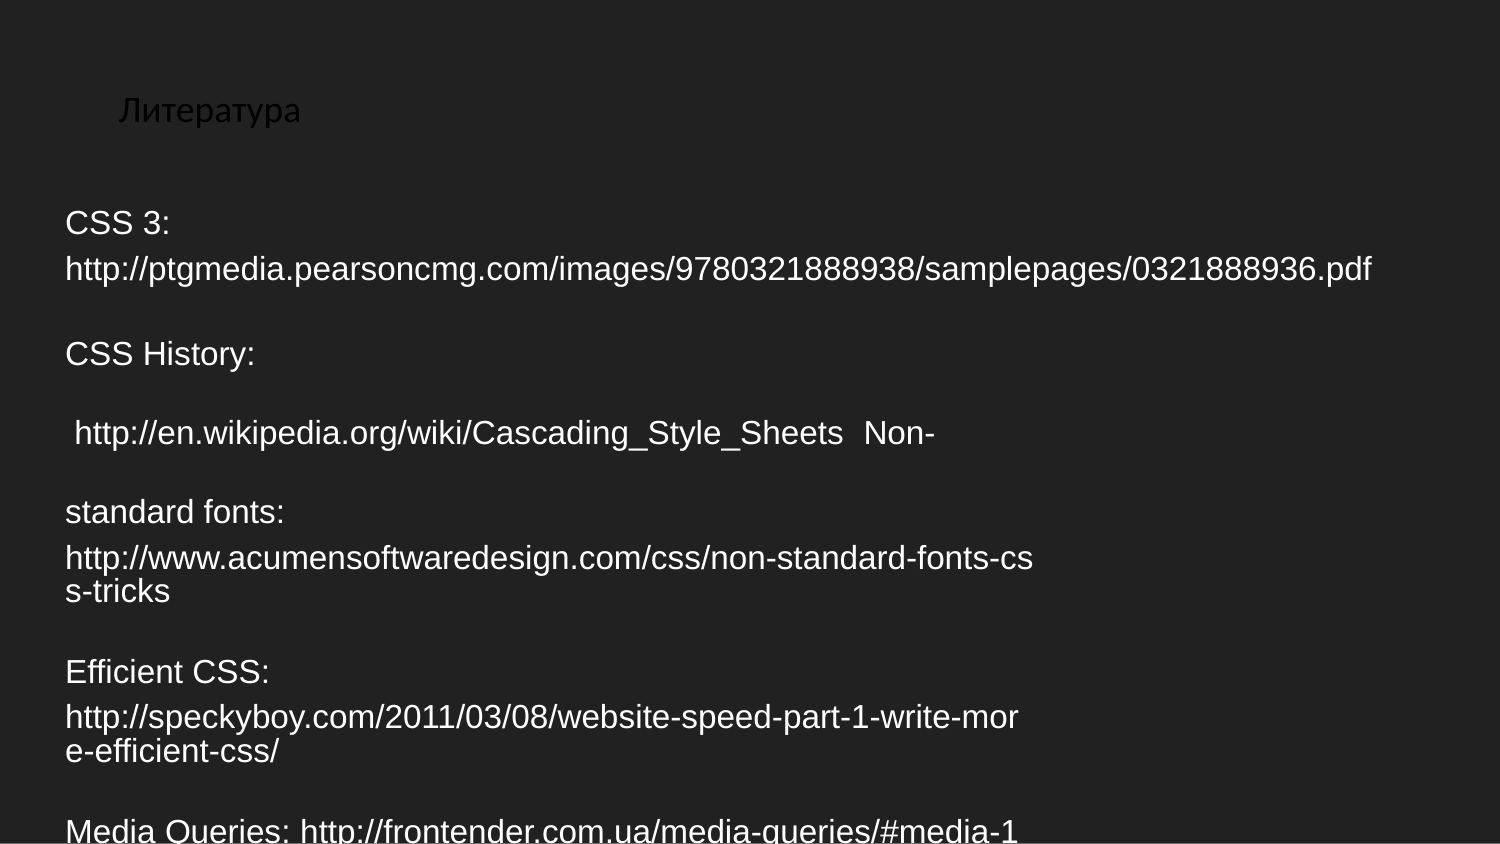

# Литература
CSS 3:
http://ptgmedia.pearsoncmg.com/images/9780321888938/samplepages/0321888936.pdf
CSS History: http://en.wikipedia.org/wiki/Cascading_Style_Sheets Non-standard fonts:
http://www.acumensoftwaredesign.com/css/non-standard-fonts-css-tricks
Efficient CSS:
http://speckyboy.com/2011/03/08/website-speed-part-1-write-more-efficient-css/
Media Queries: http://frontender.com.ua/media-queries/#media-1